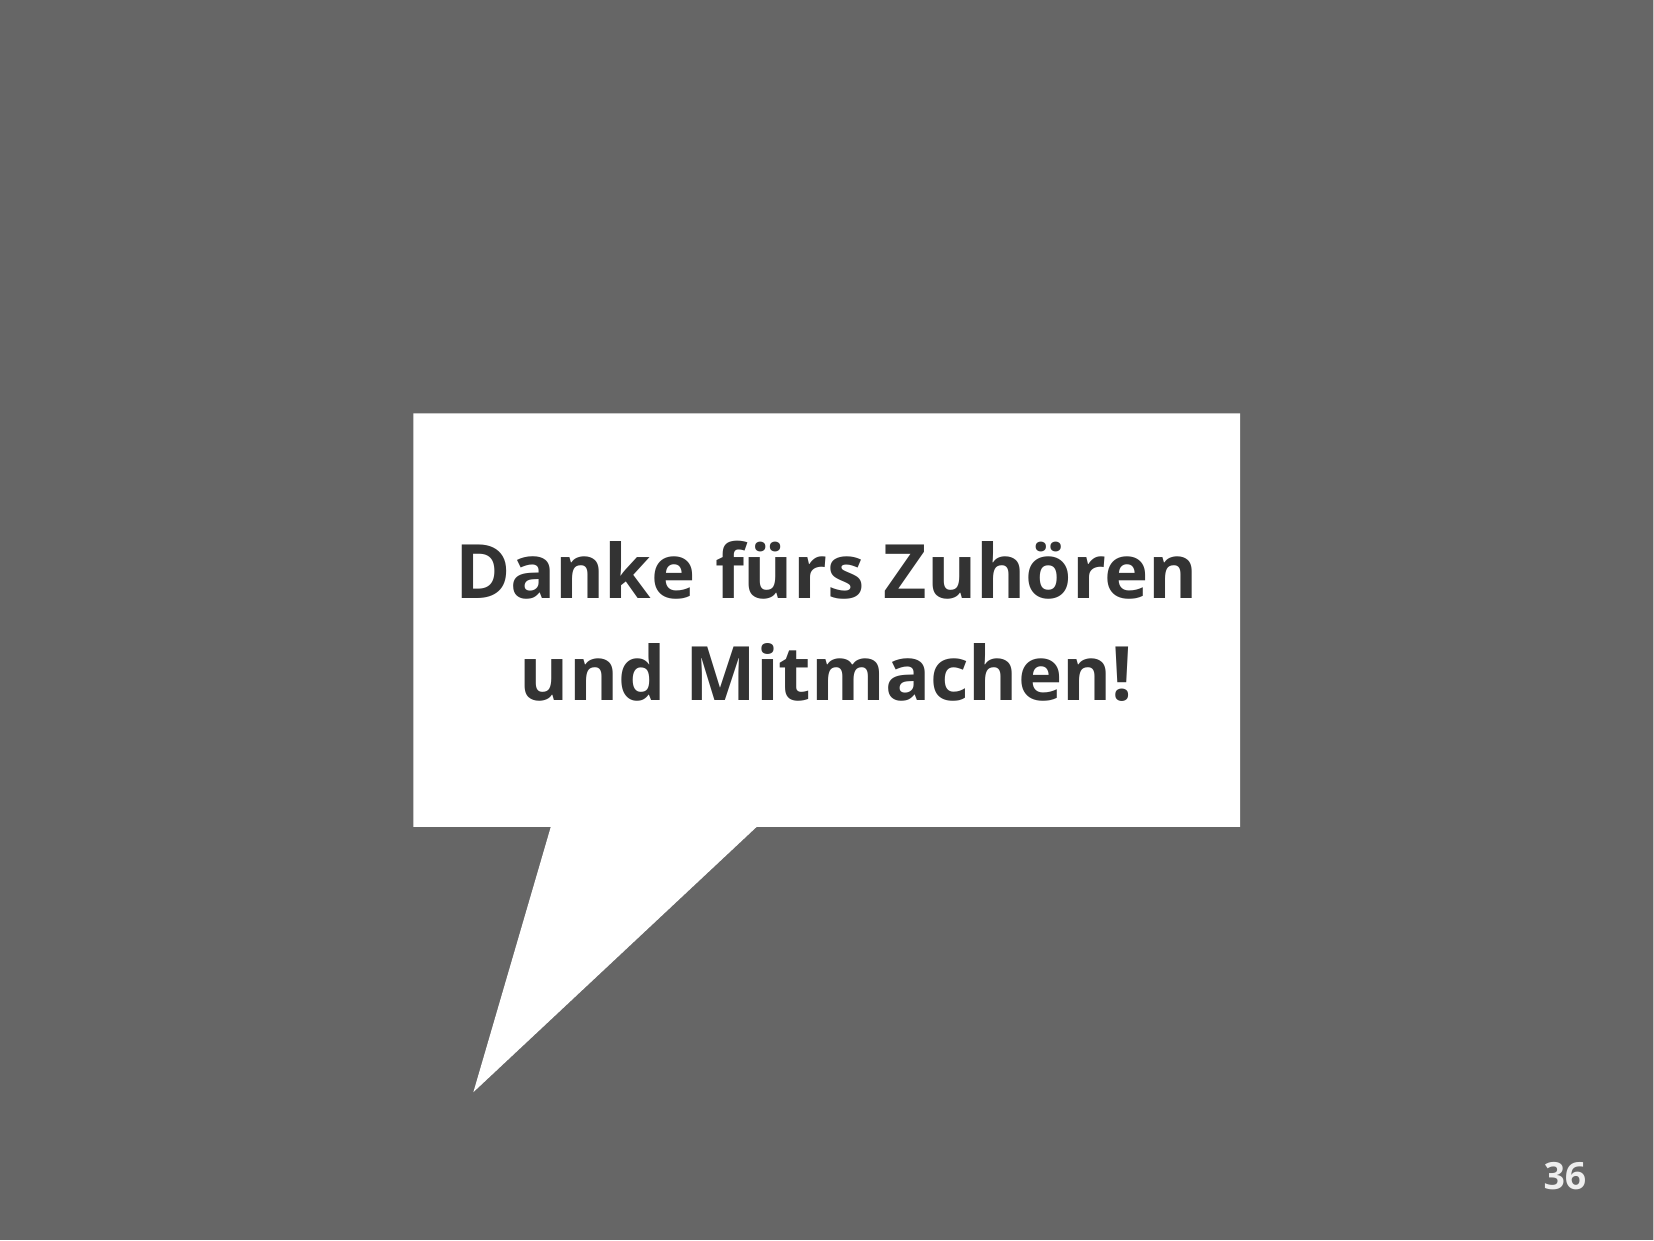

# Danke fürs Zuhören und Mitmachen!
36